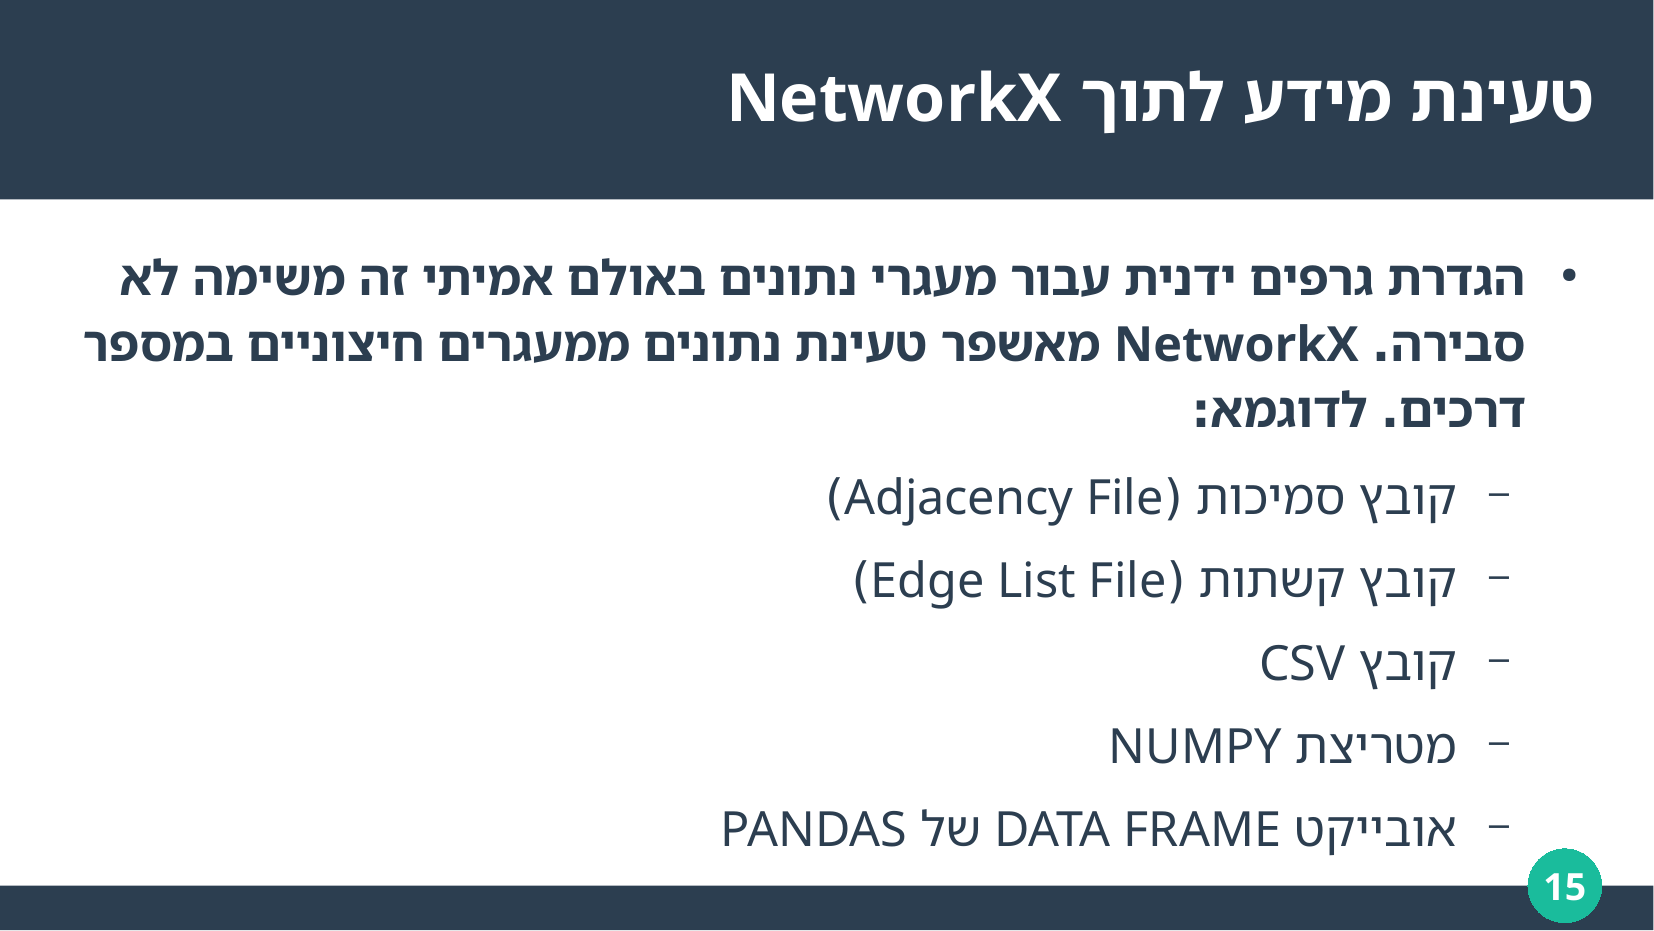

# טעינת מידע לתוך NetworkX
הגדרת גרפים ידנית עבור מעגרי נתונים באולם אמיתי זה משימה לא סבירה. NetworkX מאשפר טעינת נתונים ממעגרים חיצוניים במספר דרכים. לדוגמא:
קובץ סמיכות (Adjacency File)
קובץ קשתות (Edge List File)
קובץ CSV
מטריצת NUMPY
אובייקט DATA FRAME של PANDAS
15